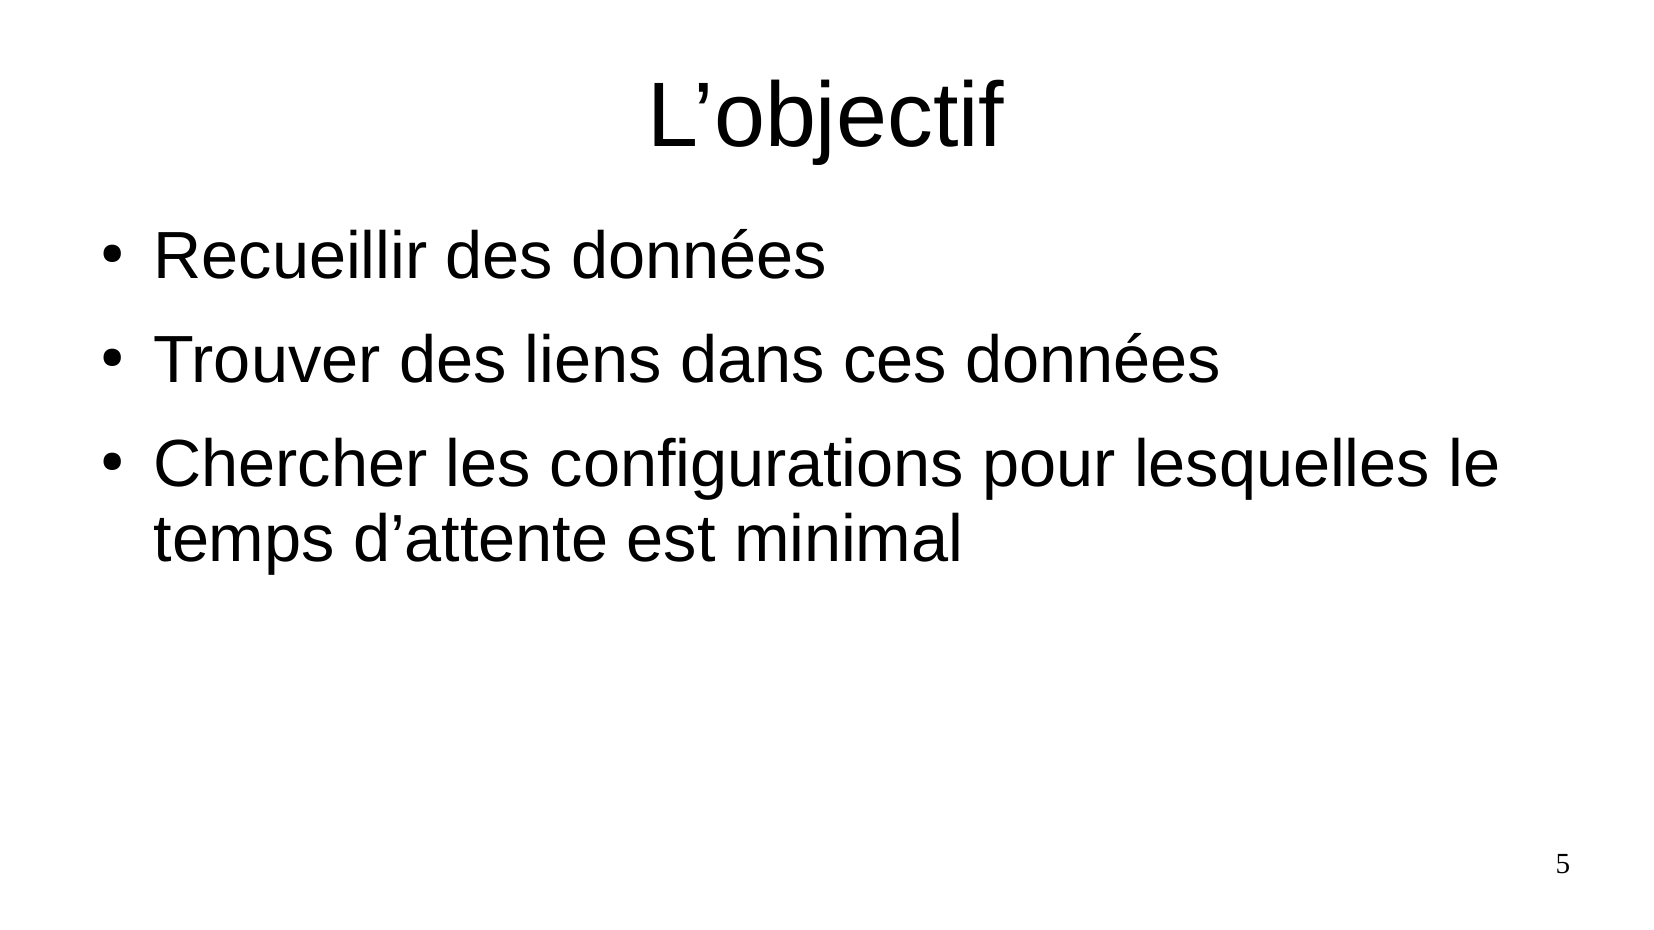

# L’objectif
Recueillir des données
Trouver des liens dans ces données
Chercher les configurations pour lesquelles le temps d’attente est minimal
5